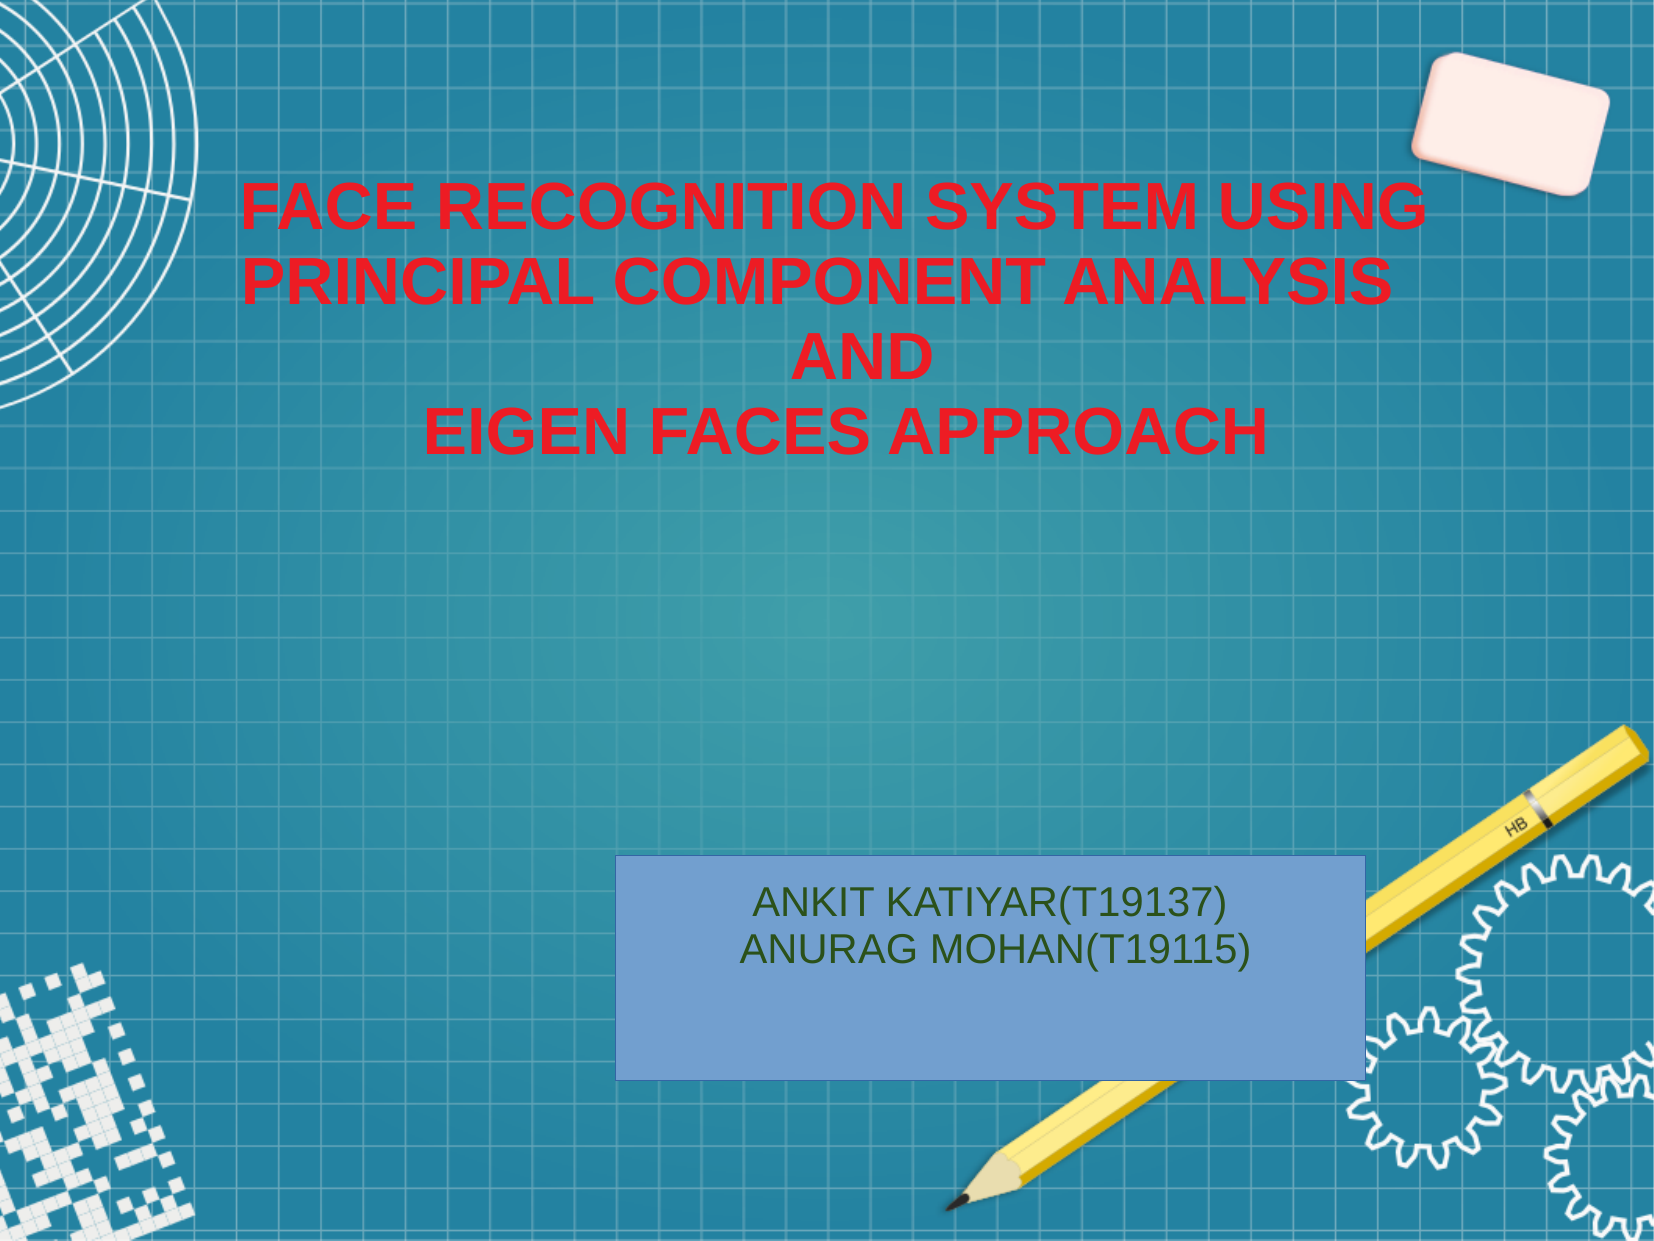

# FACE RECOGNITION SYSTEM USING PRINCIPAL COMPONENT ANALYSIS AND EIGEN FACES APPROACH
ANKIT KATIYAR(T19137)
 ANURAG MOHAN(T19115)